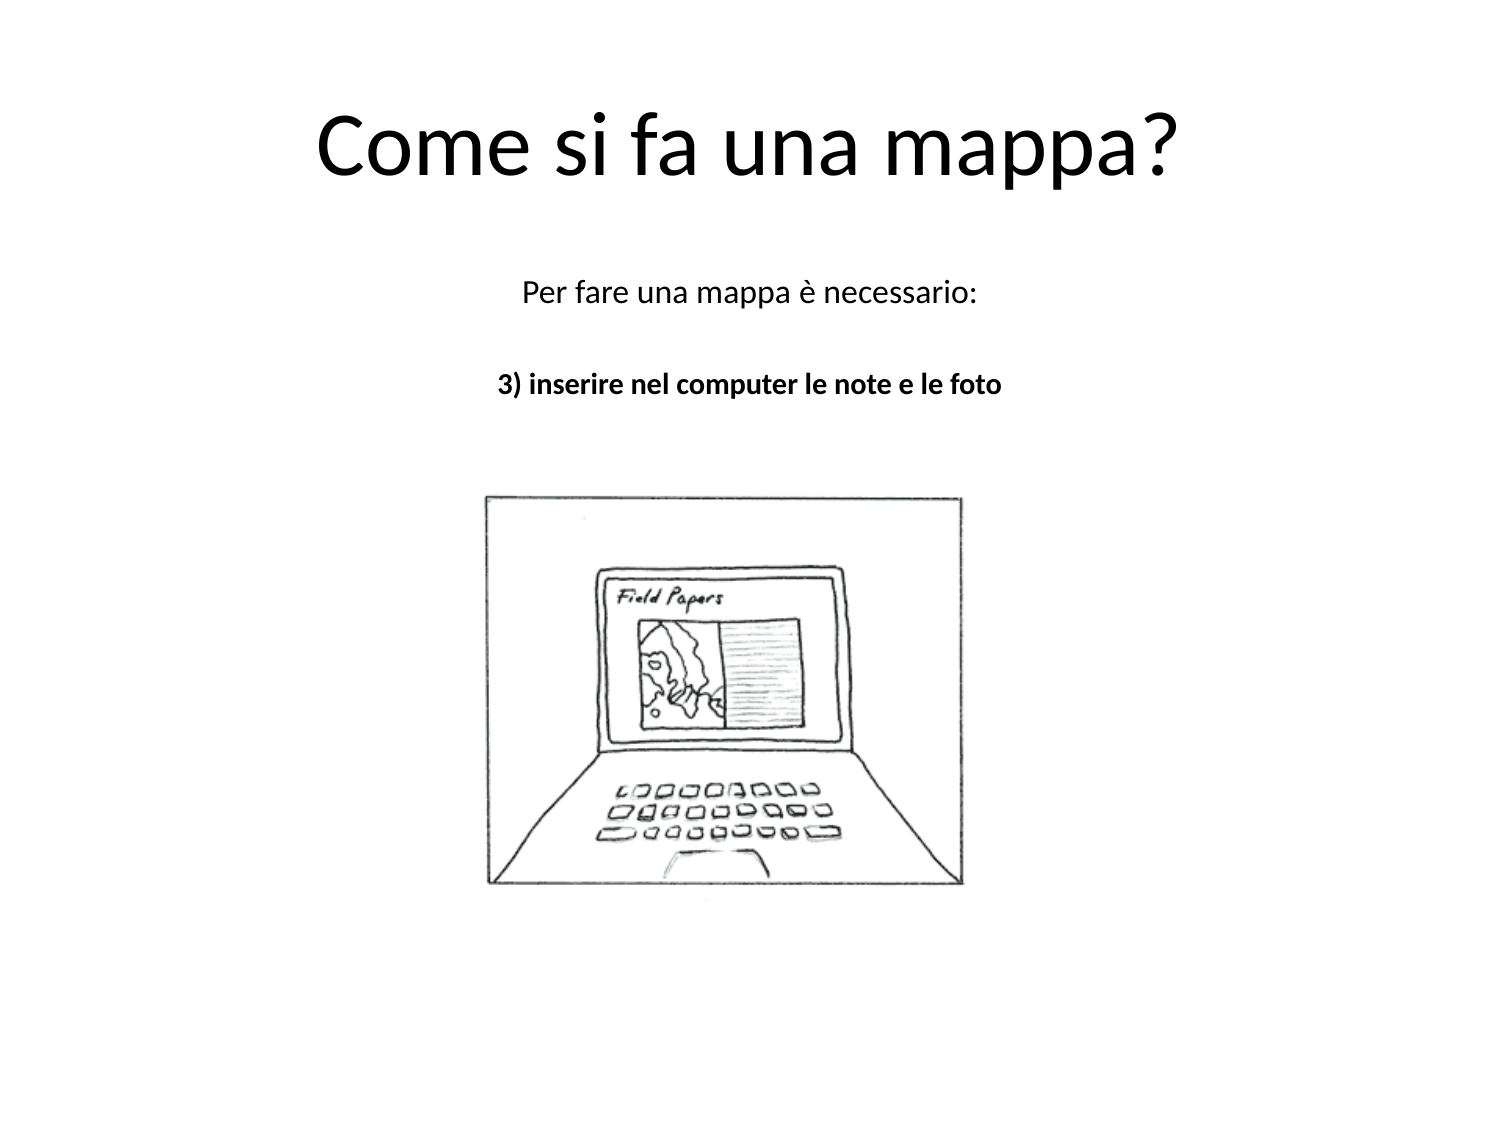

# Come si fa una mappa?
Per fare una mappa è necessario:
3) inserire nel computer le note e le foto